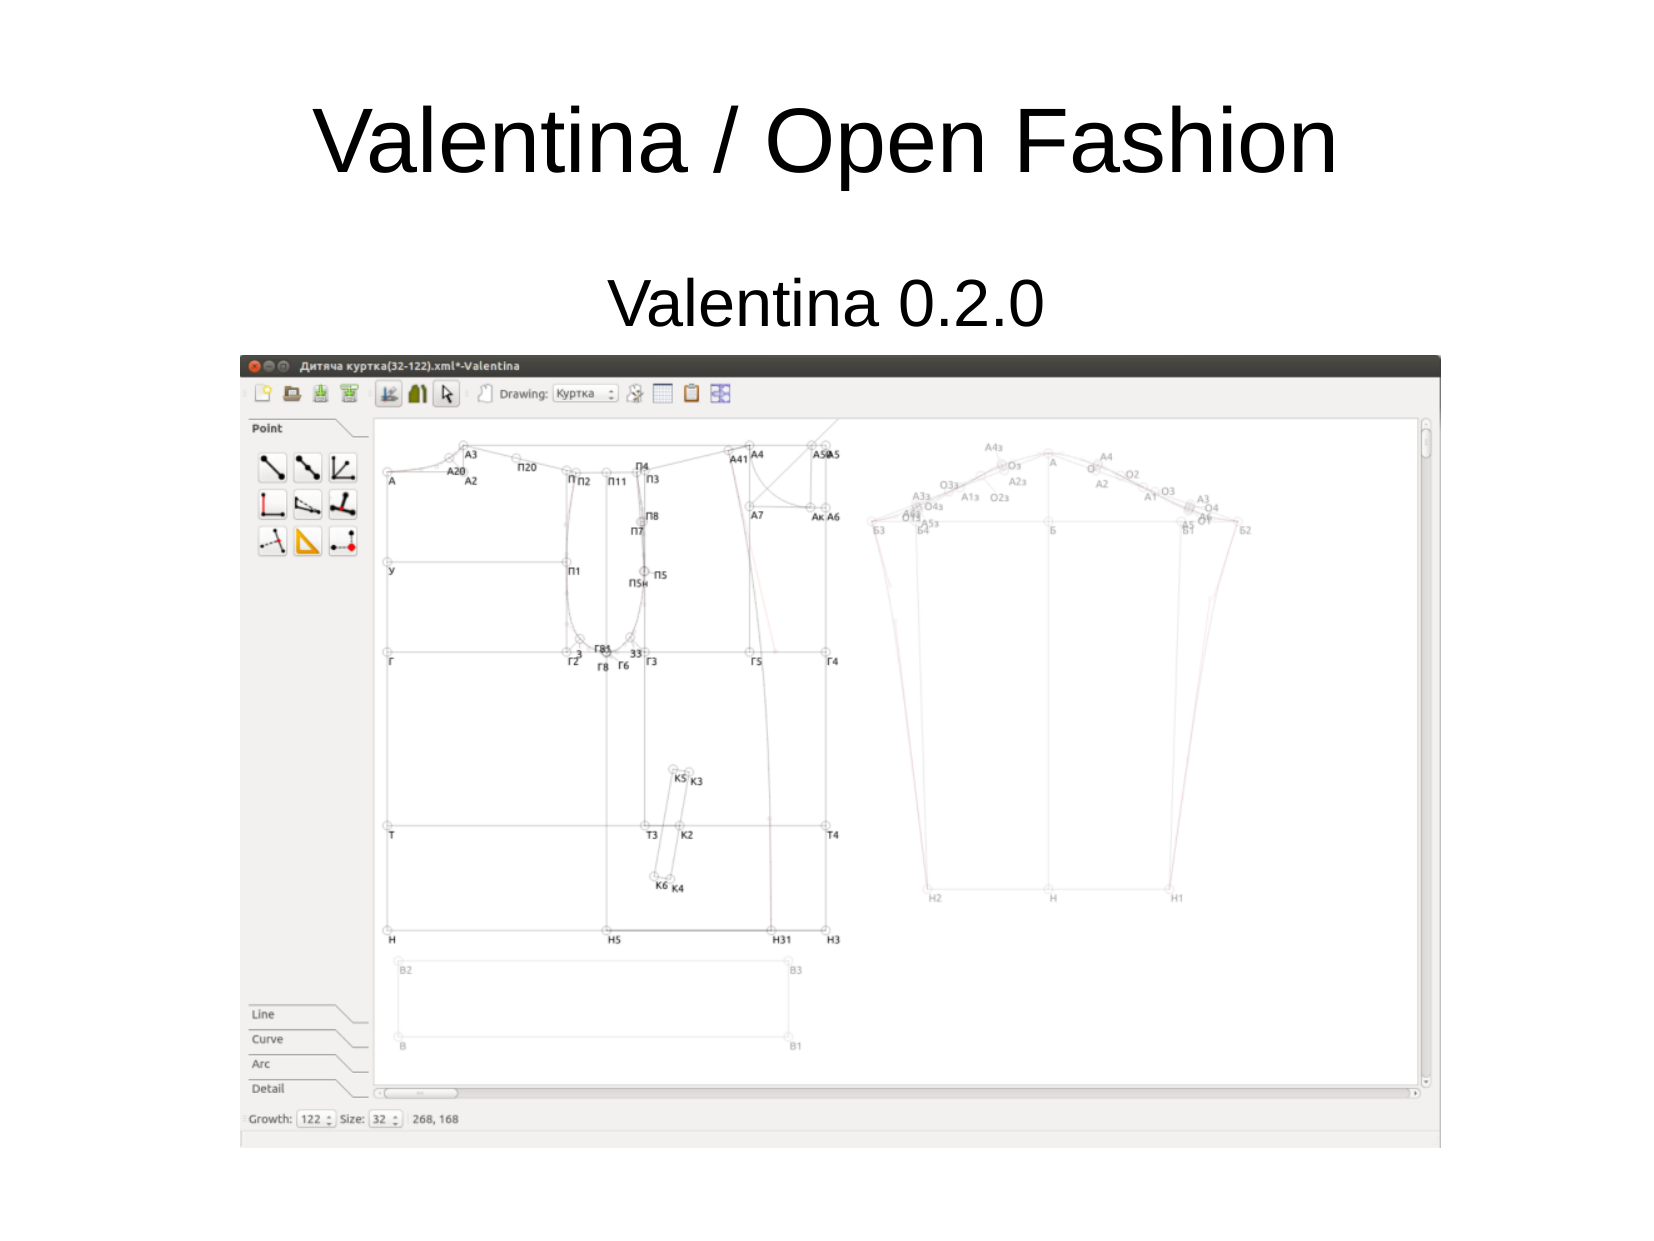

# Valentina / Open Fashion Valentina 0.2.0